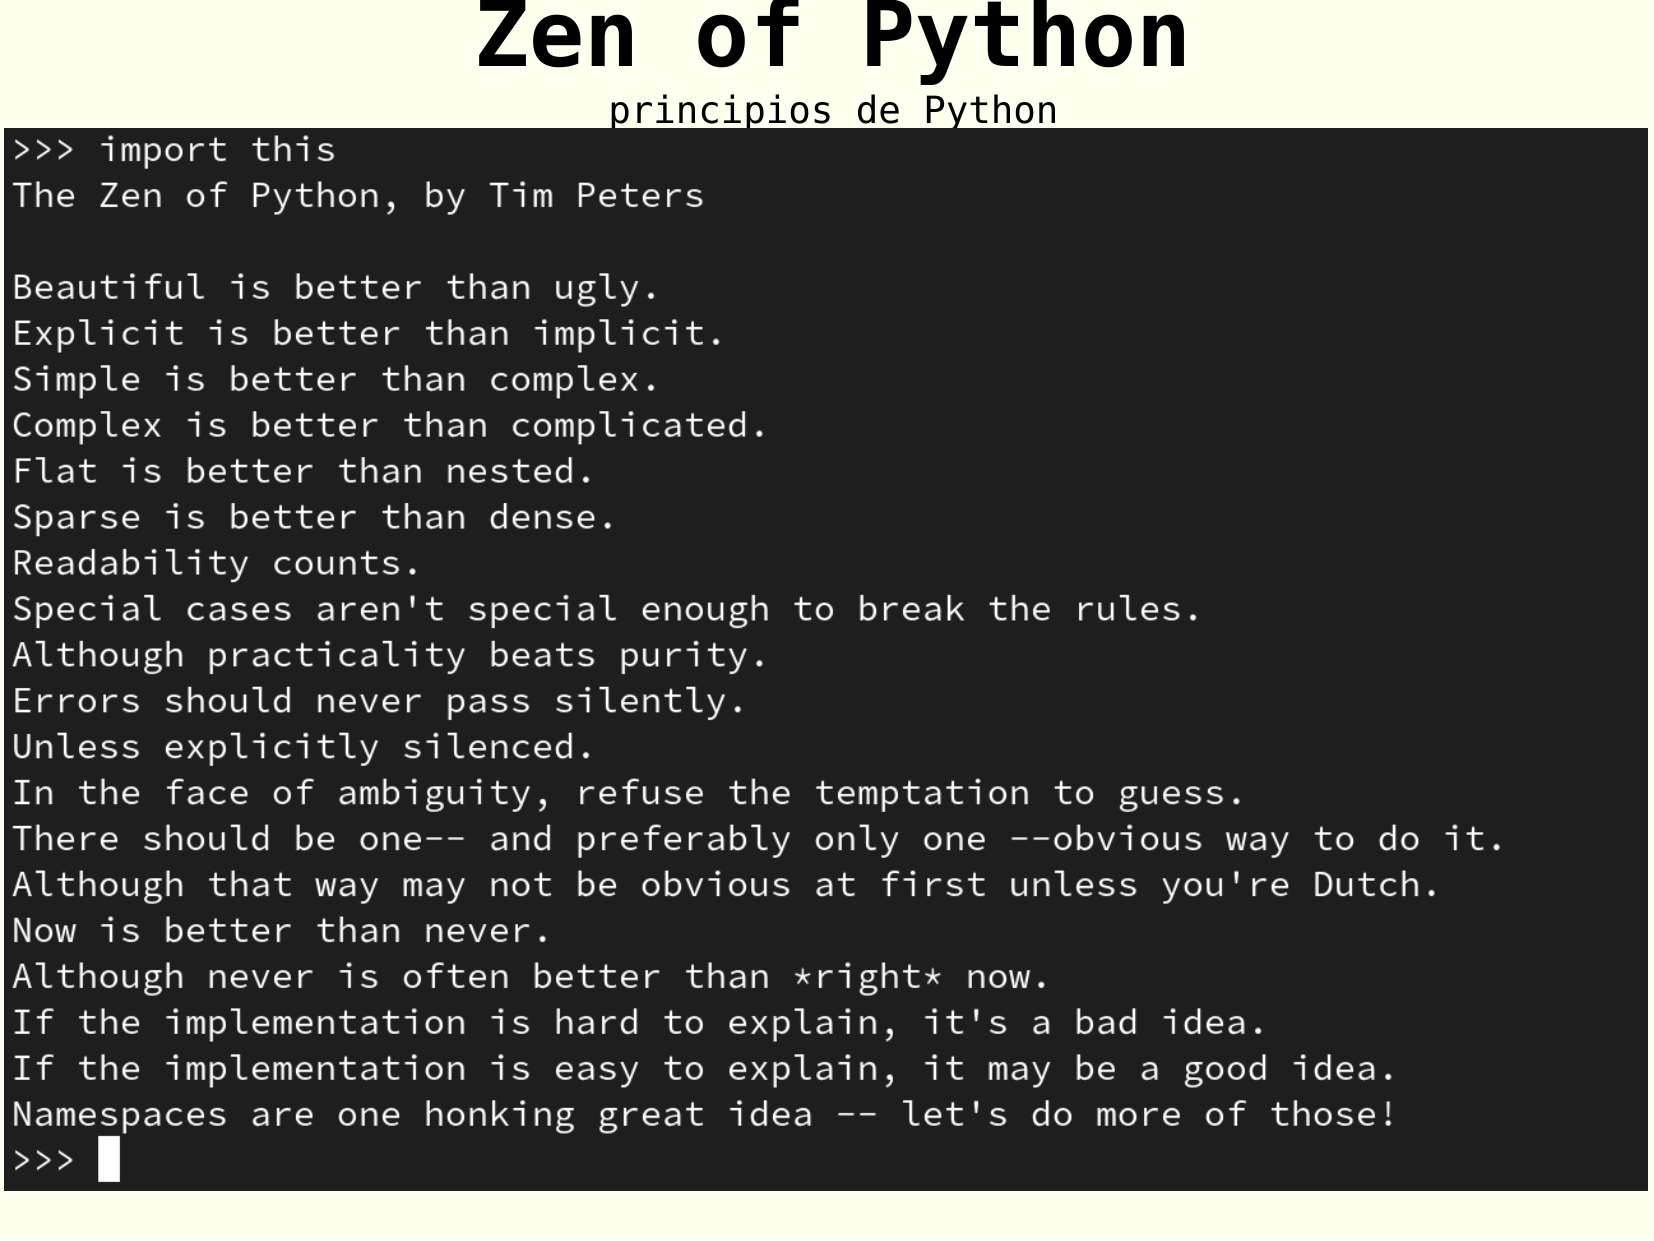

# Zen of Python principios de Python